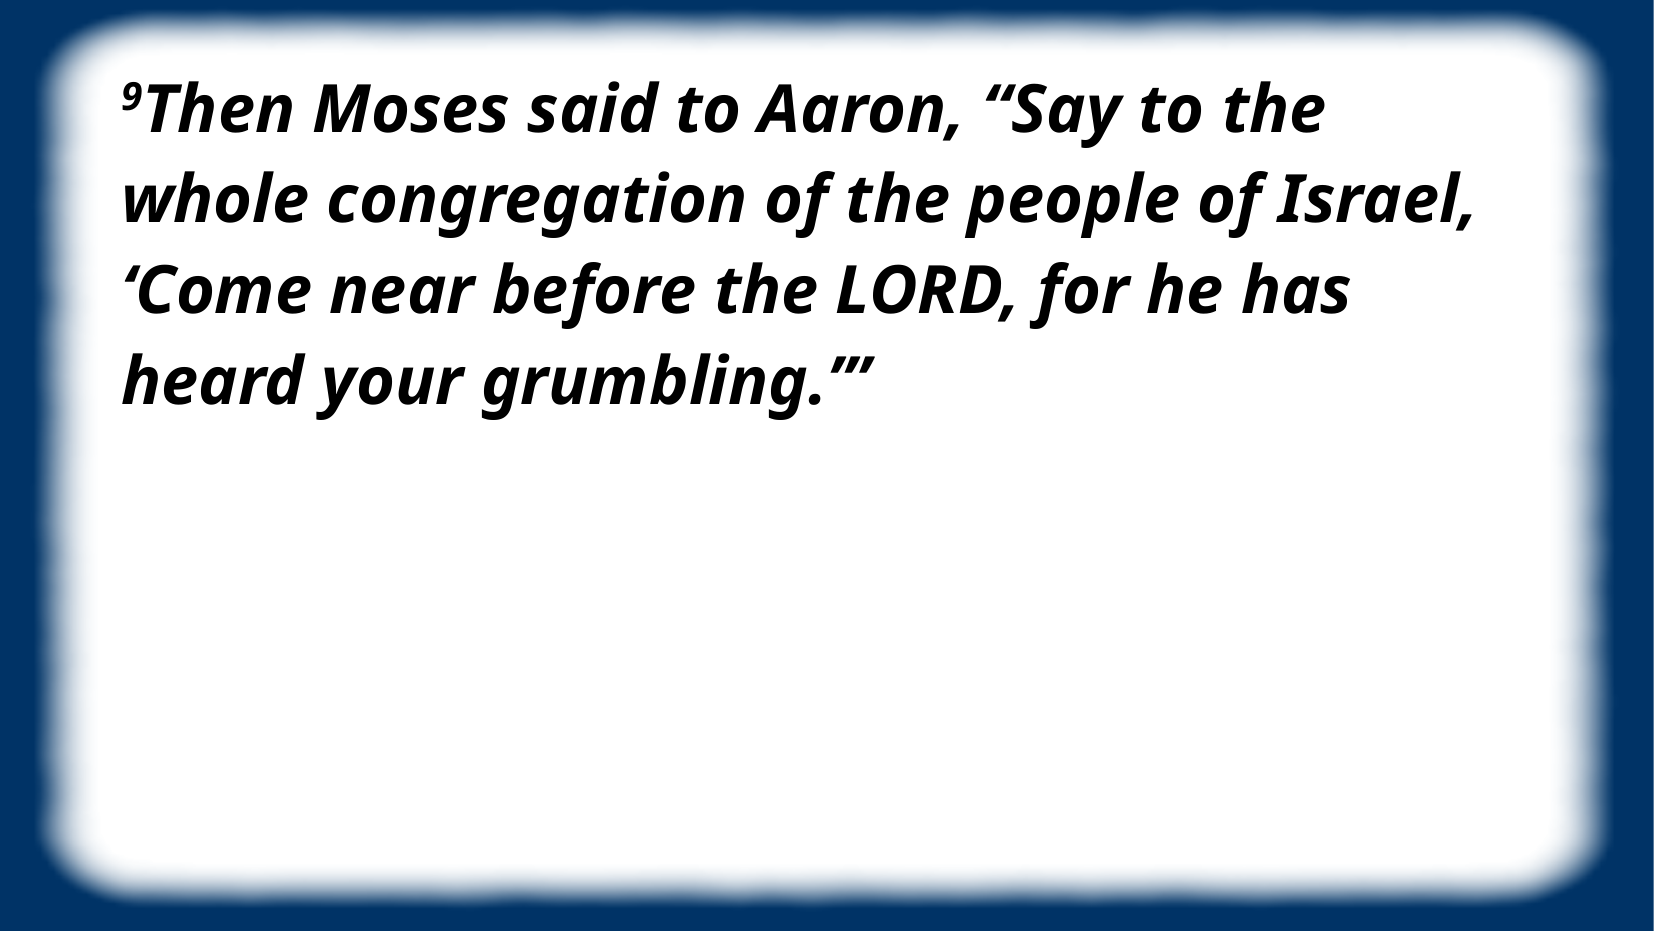

9Then Moses said to Aaron, “Say to the whole congregation of the people of Israel, ‘Come near before the LORD, for he has heard your grumbling.’”